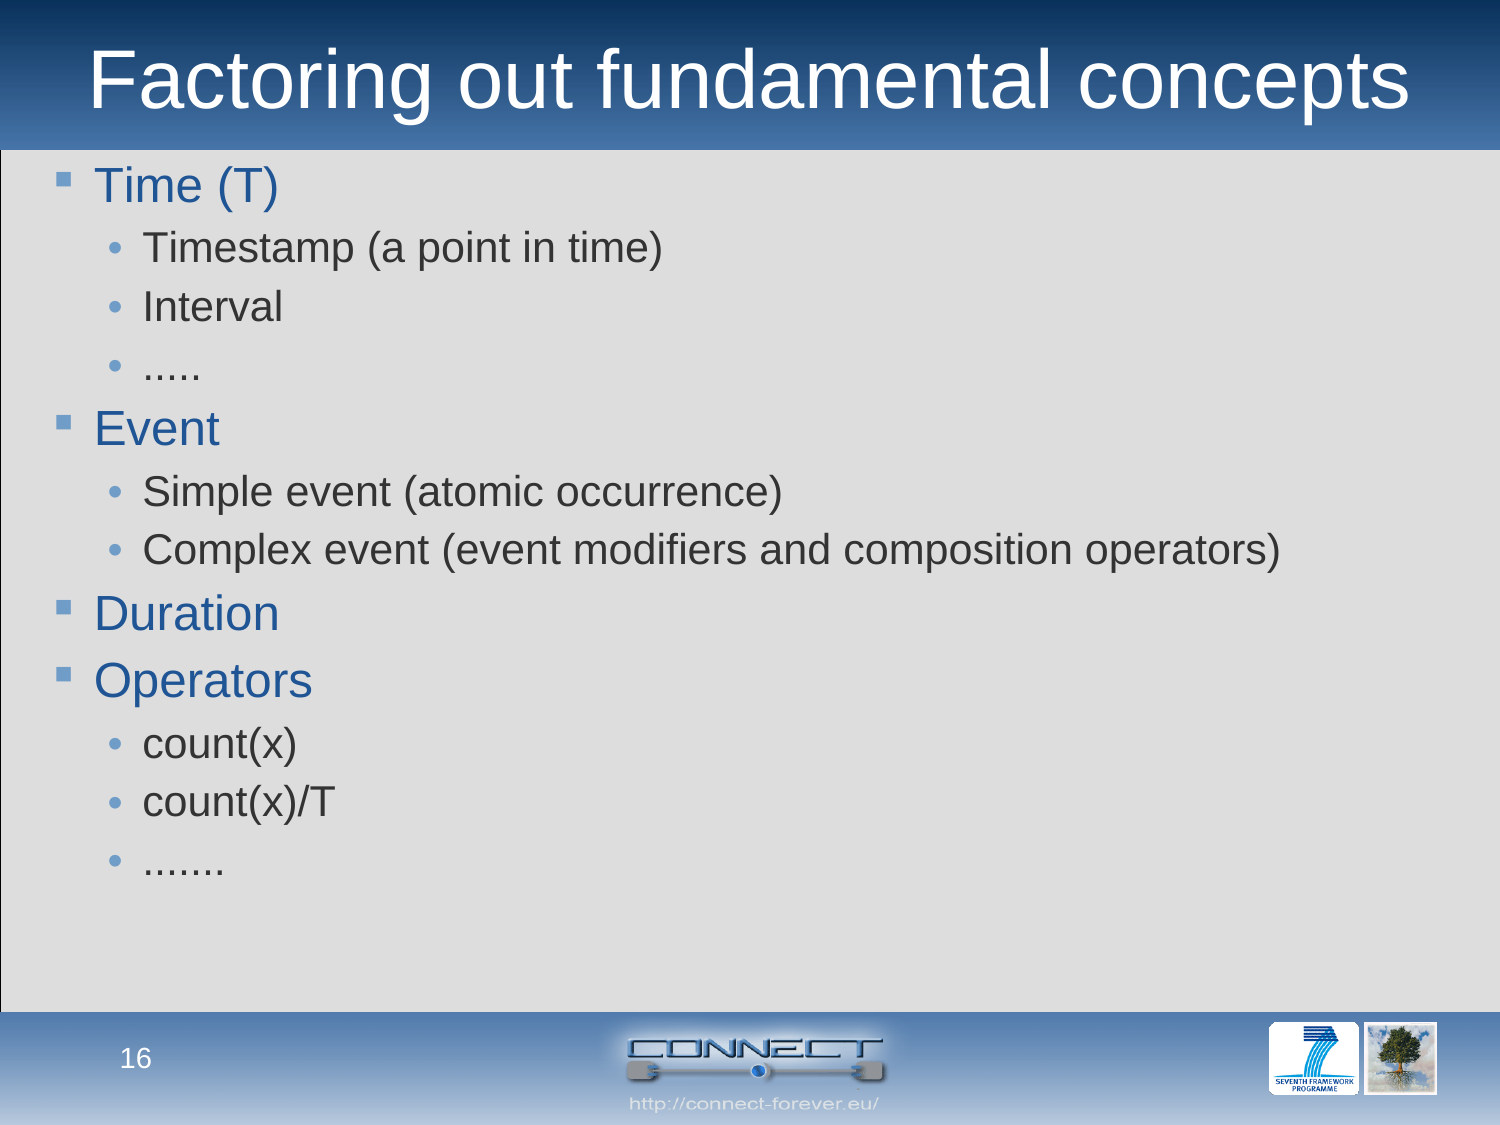

# Factoring out fundamental concepts
Time (T)
Timestamp (a point in time)
Interval
.....
Event
Simple event (atomic occurrence)
Complex event (event modifiers and composition operators)
Duration
Operators
count(x)
count(x)/T
.......
16